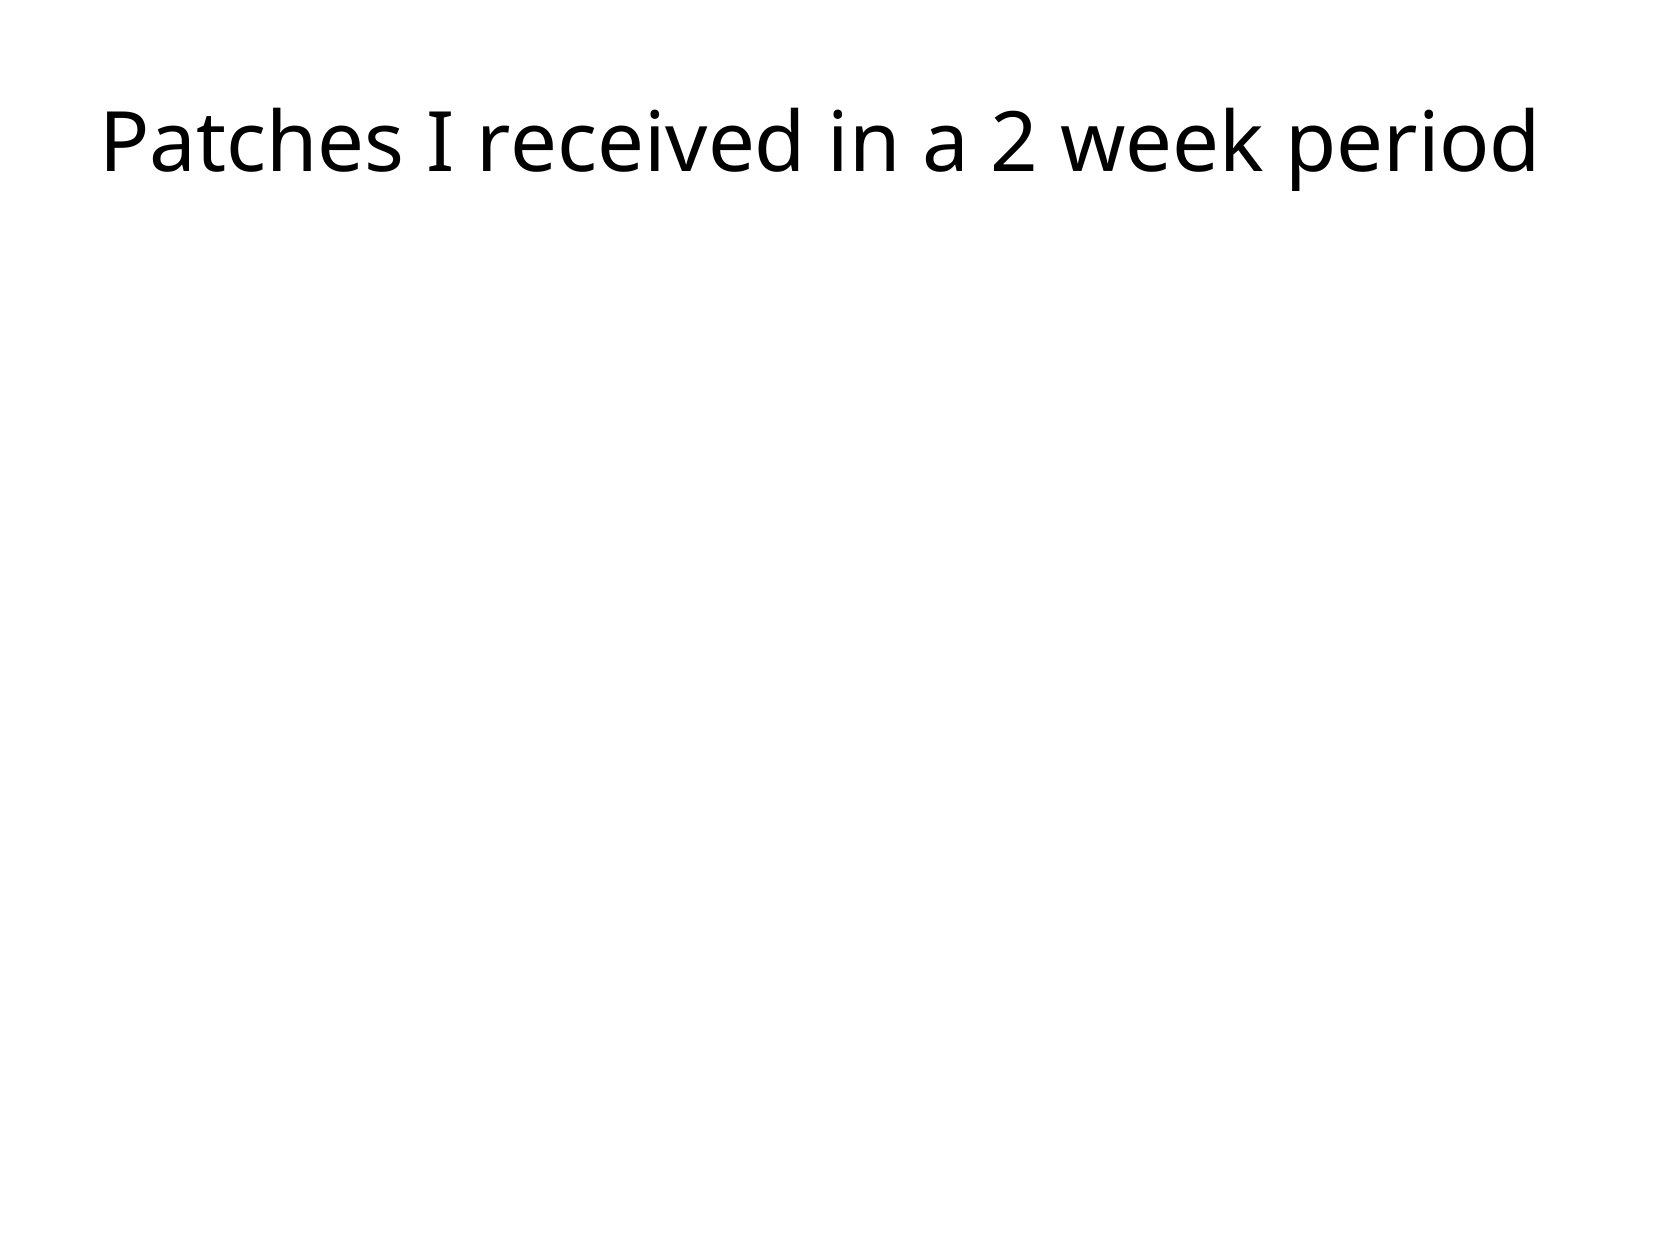

Patches I received in a 2 week period
2.6.20 to 2.6.24-rc8